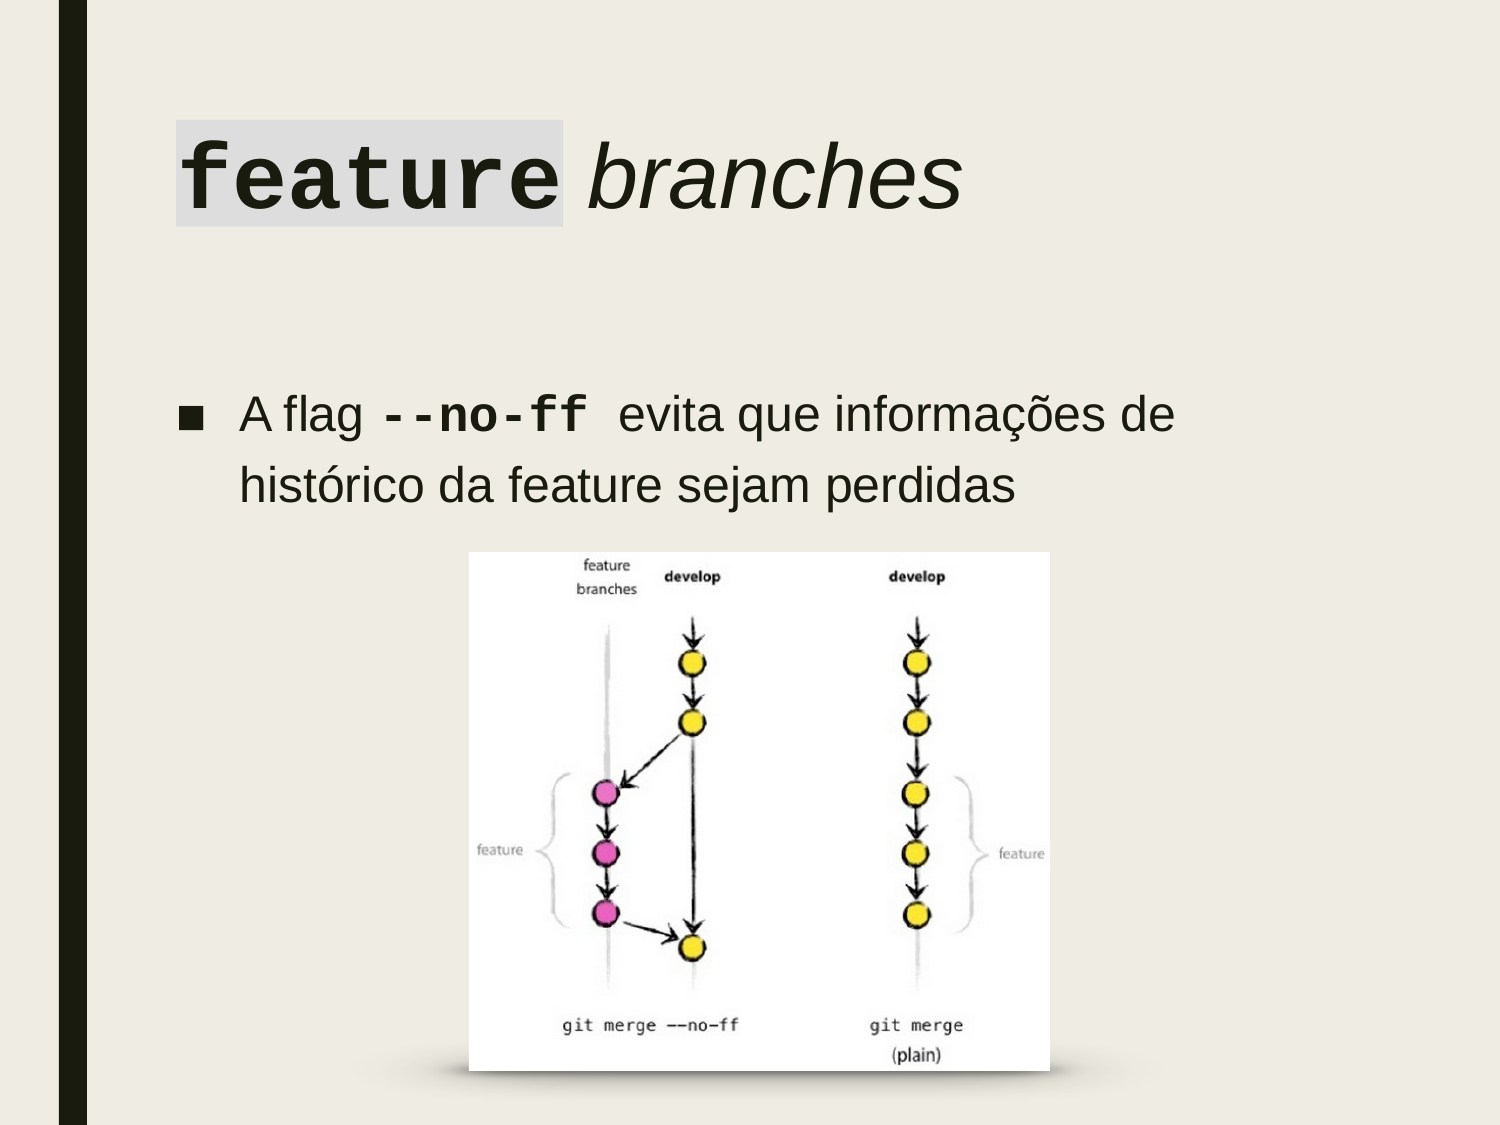

# branches
feature
A flag --no-ff evita que informações de
■
histórico da feature sejam perdidas